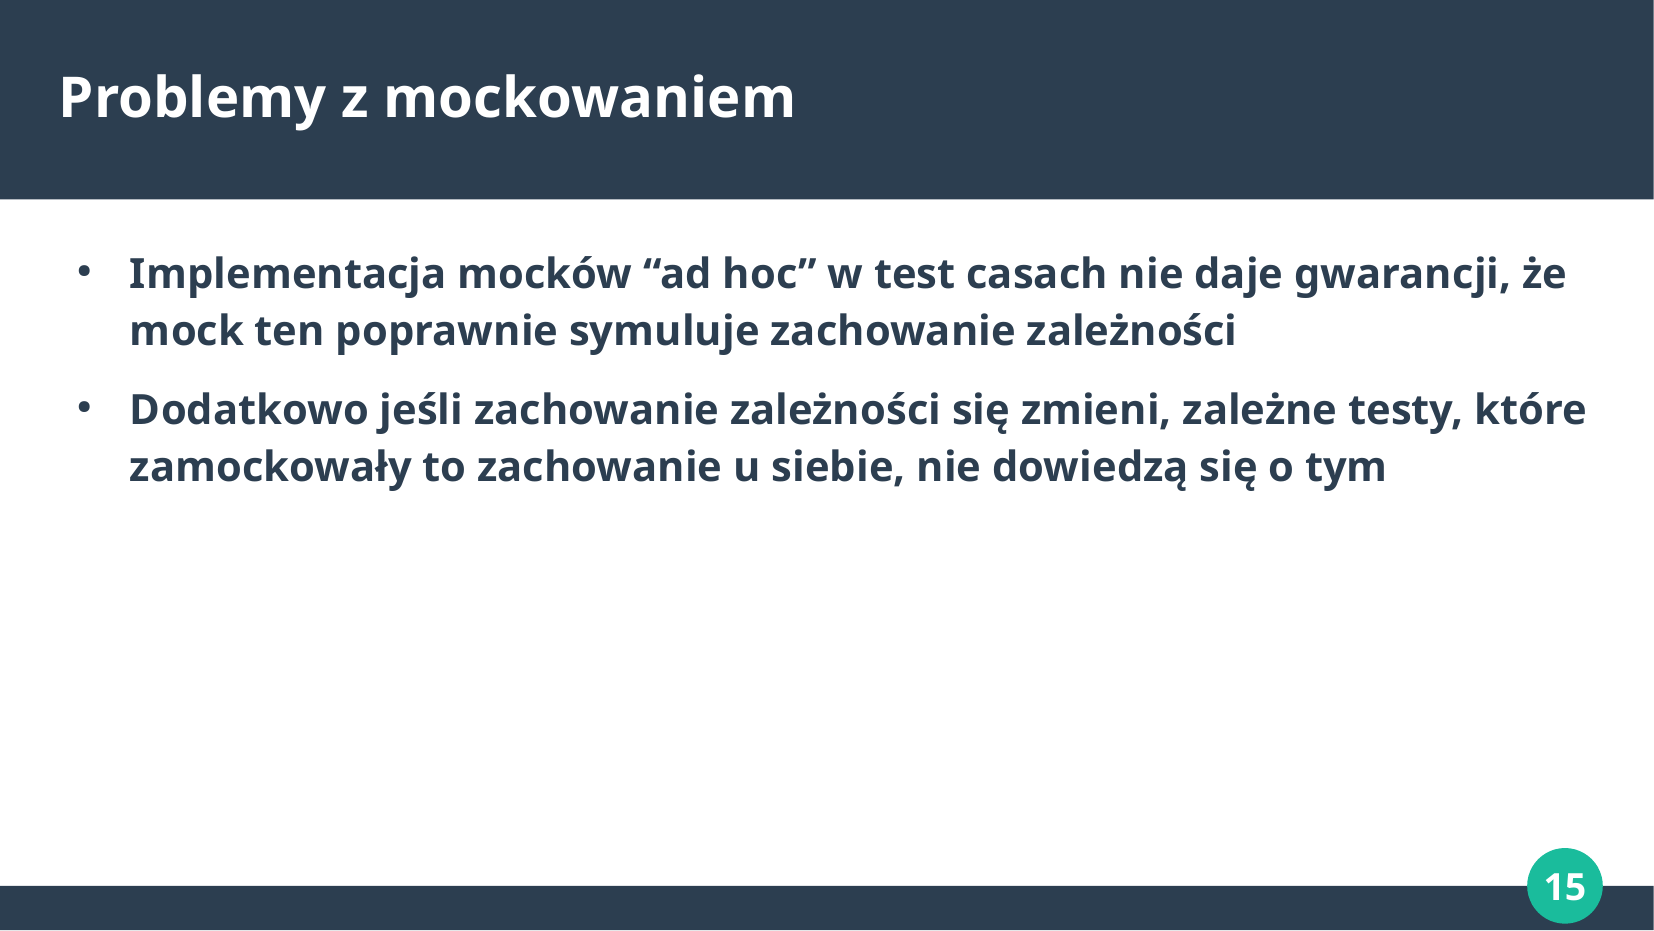

# Problemy z mockowaniem
Implementacja mocków “ad hoc” w test casach nie daje gwarancji, że mock ten poprawnie symuluje zachowanie zależności
Dodatkowo jeśli zachowanie zależności się zmieni, zależne testy, które zamockowały to zachowanie u siebie, nie dowiedzą się o tym